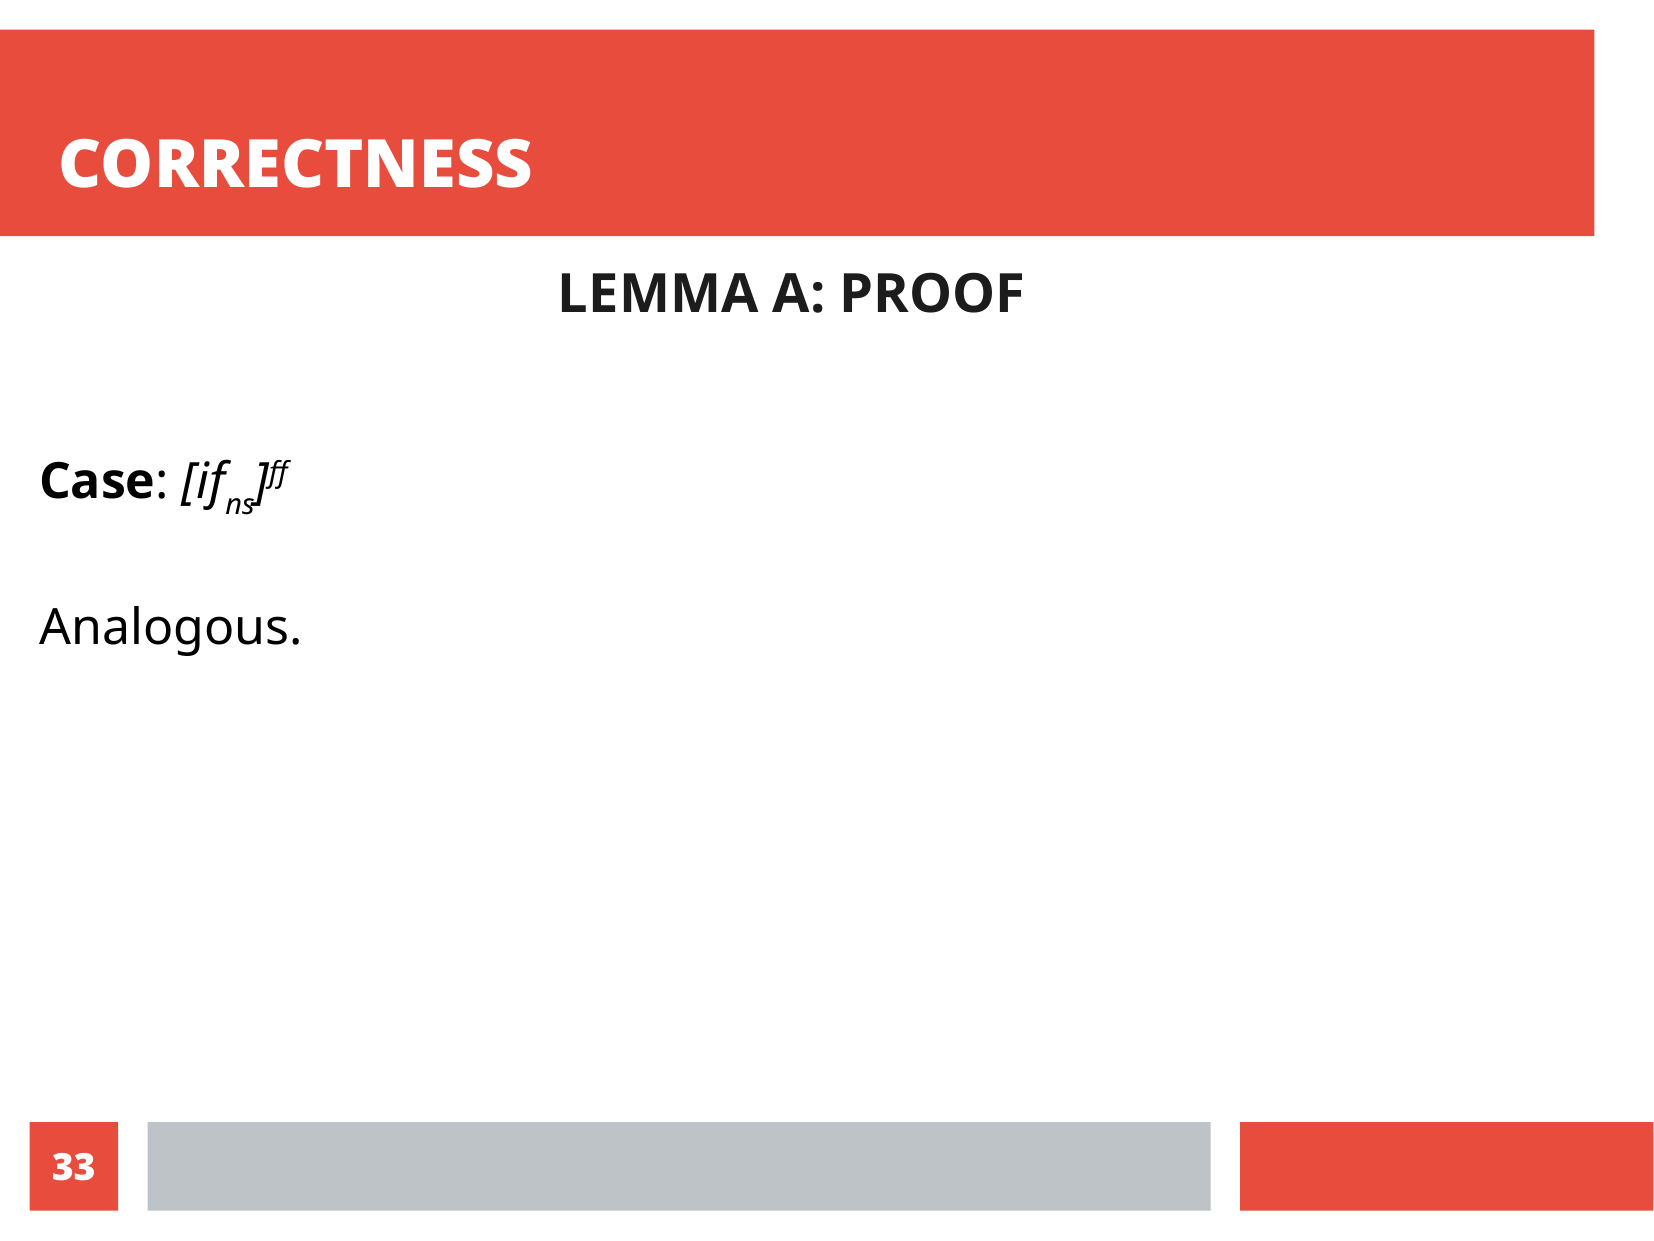

# CORRECTNESS
LEMMA A: PROOF
Case: [ifns]ff
Analogous.
33